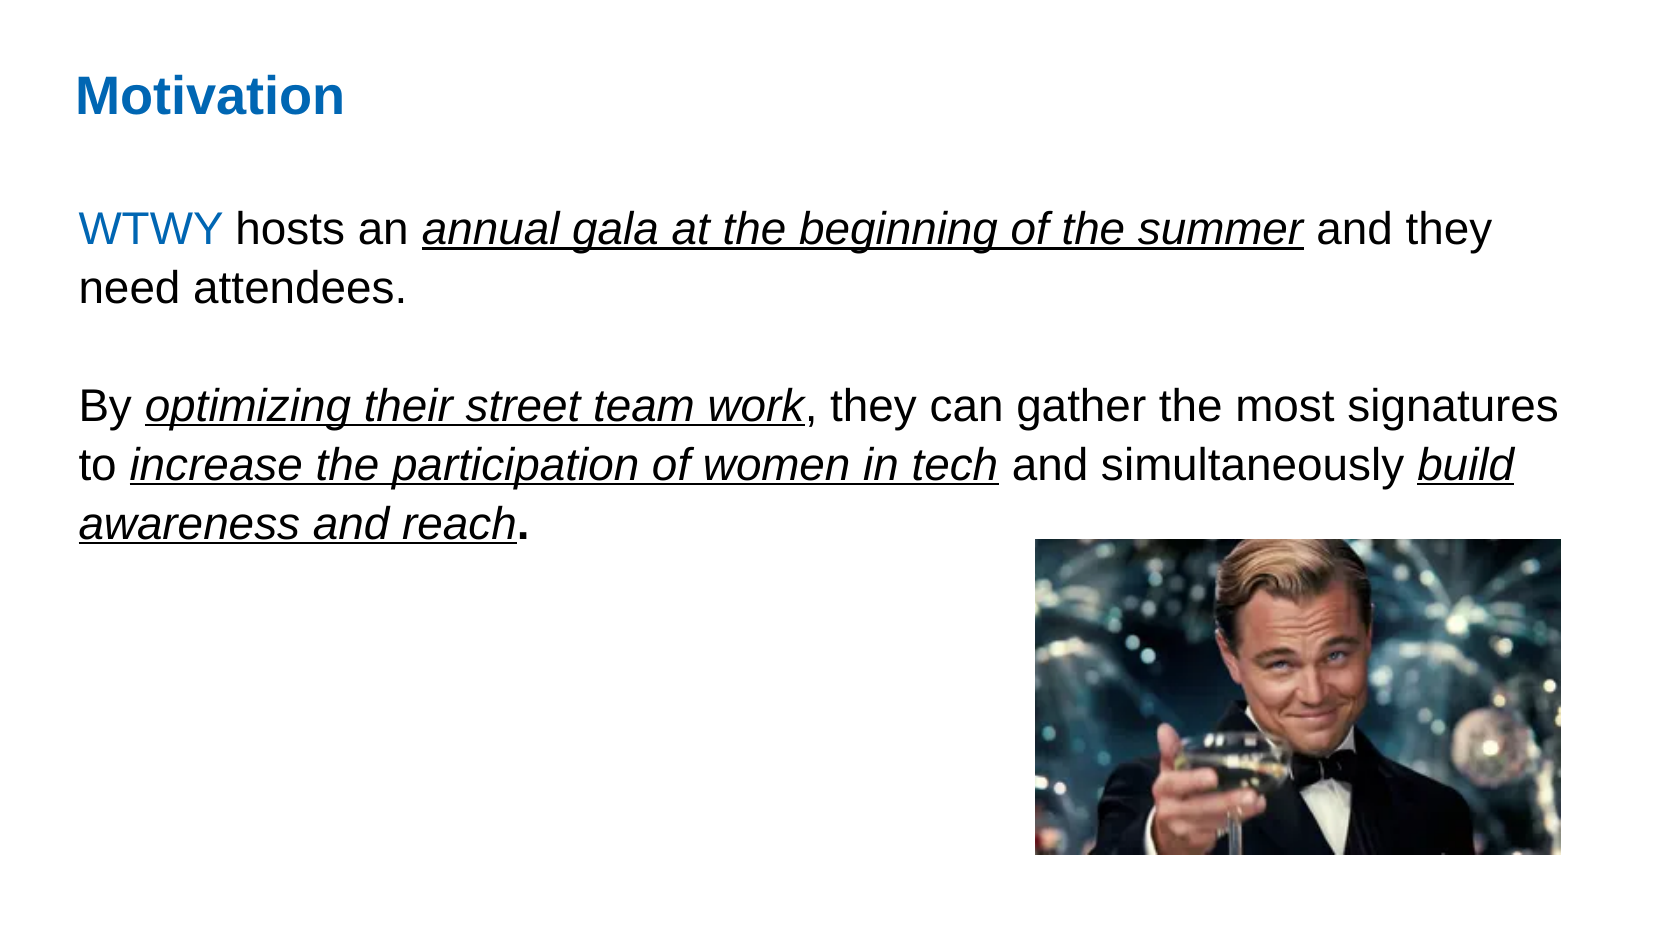

# Motivation
WTWY hosts an annual gala at the beginning of the summer and they need attendees.
By optimizing their street team work, they can gather the most signatures to increase the participation of women in tech and simultaneously build awareness and reach.